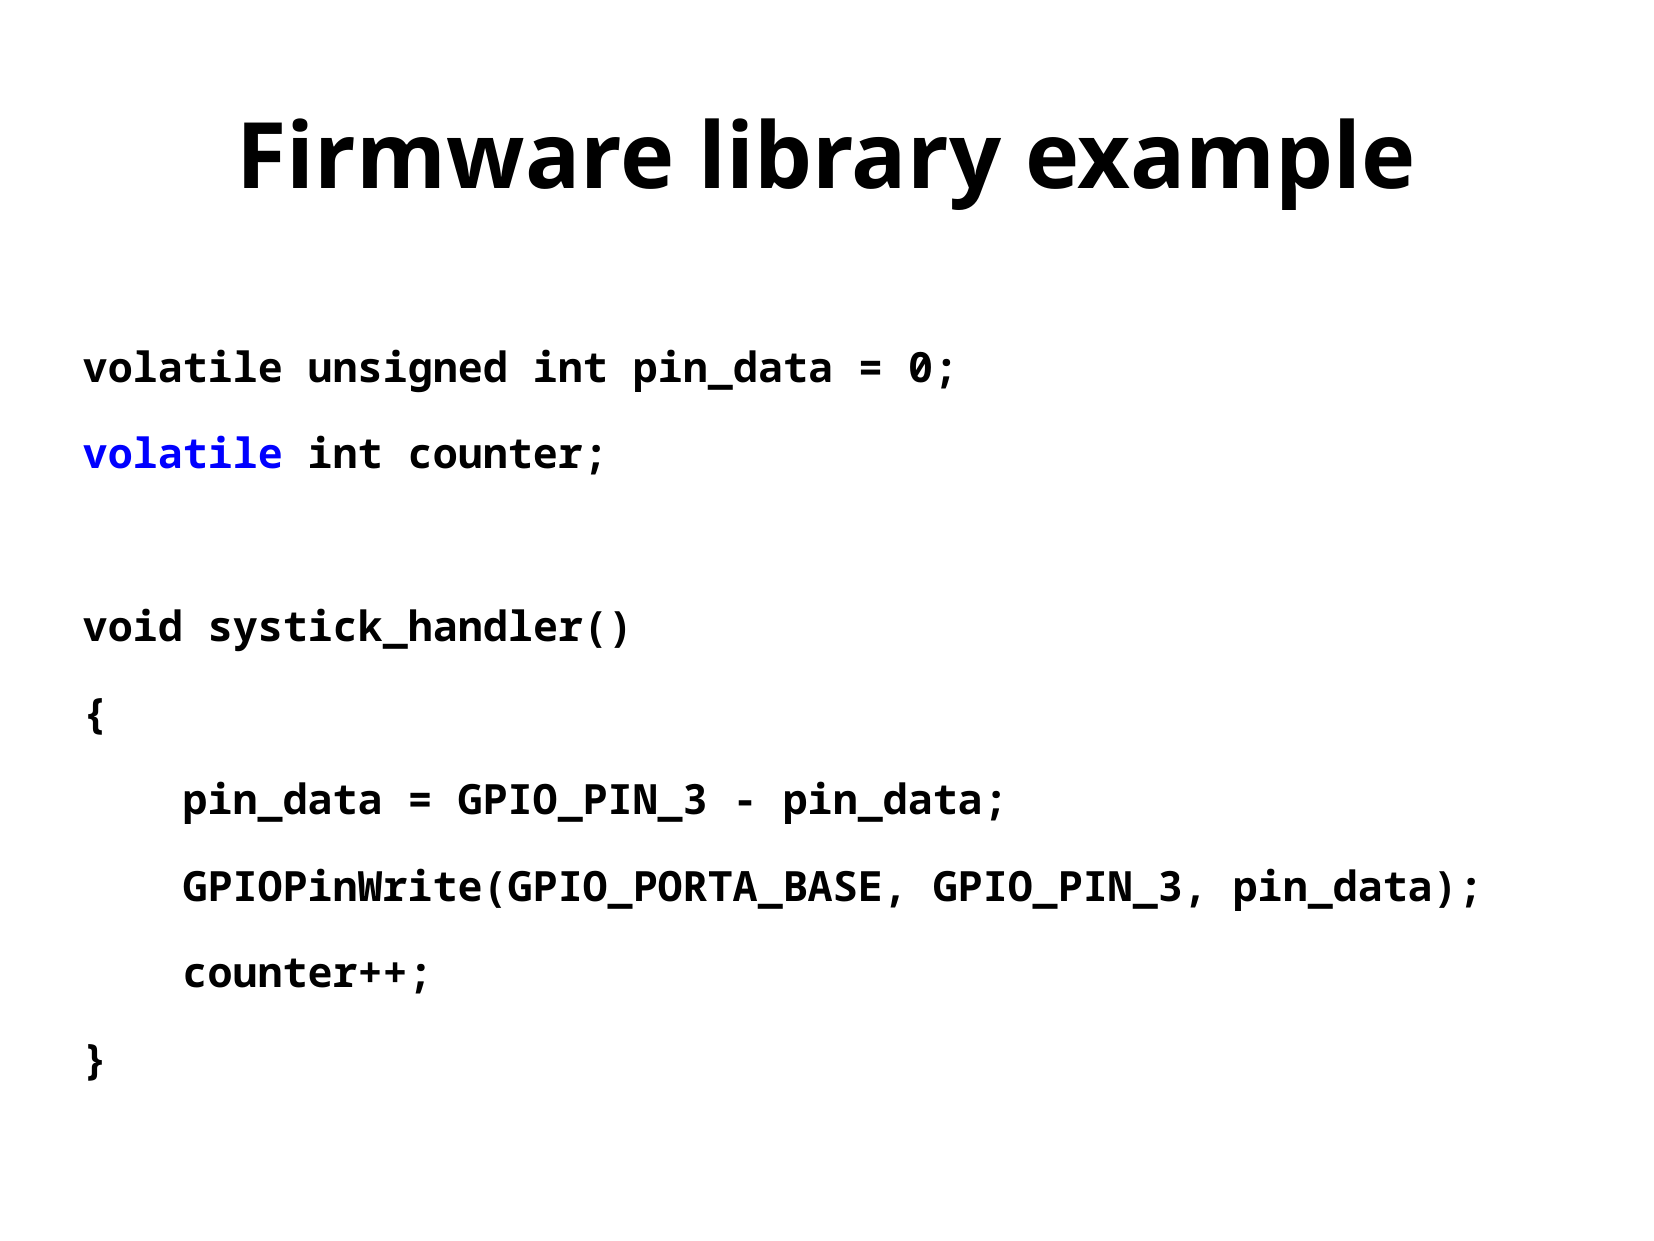

# Firmware library example
volatile unsigned int pin_data = 0;
volatile int counter;
void systick_handler()
{
 pin_data = GPIO_PIN_3 - pin_data;
 GPIOPinWrite(GPIO_PORTA_BASE, GPIO_PIN_3, pin_data);
 counter++;
}